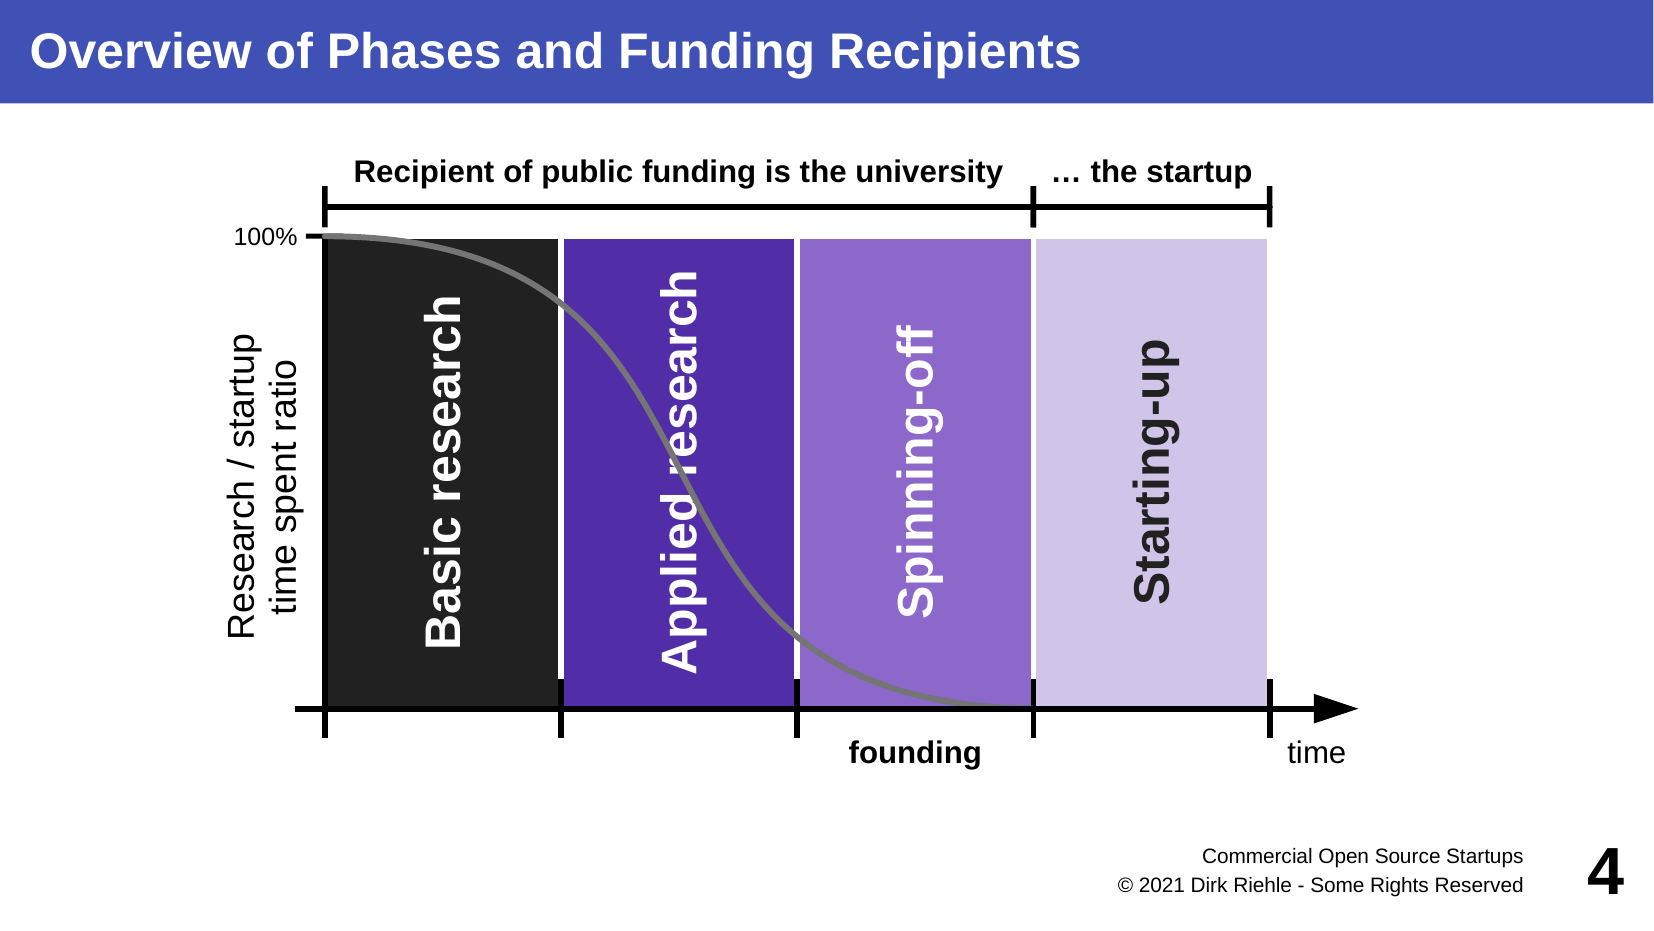

# Overview of Phases and Funding Recipients
100%
Recipient of public funding is the university
… the startup
Research / startup
time spent ratio
Basic research
Applied research
Spinning-off
Starting-up
founding
time
Commercial Open Source Startups
4
© 2021 Dirk Riehle - Some Rights Reserved